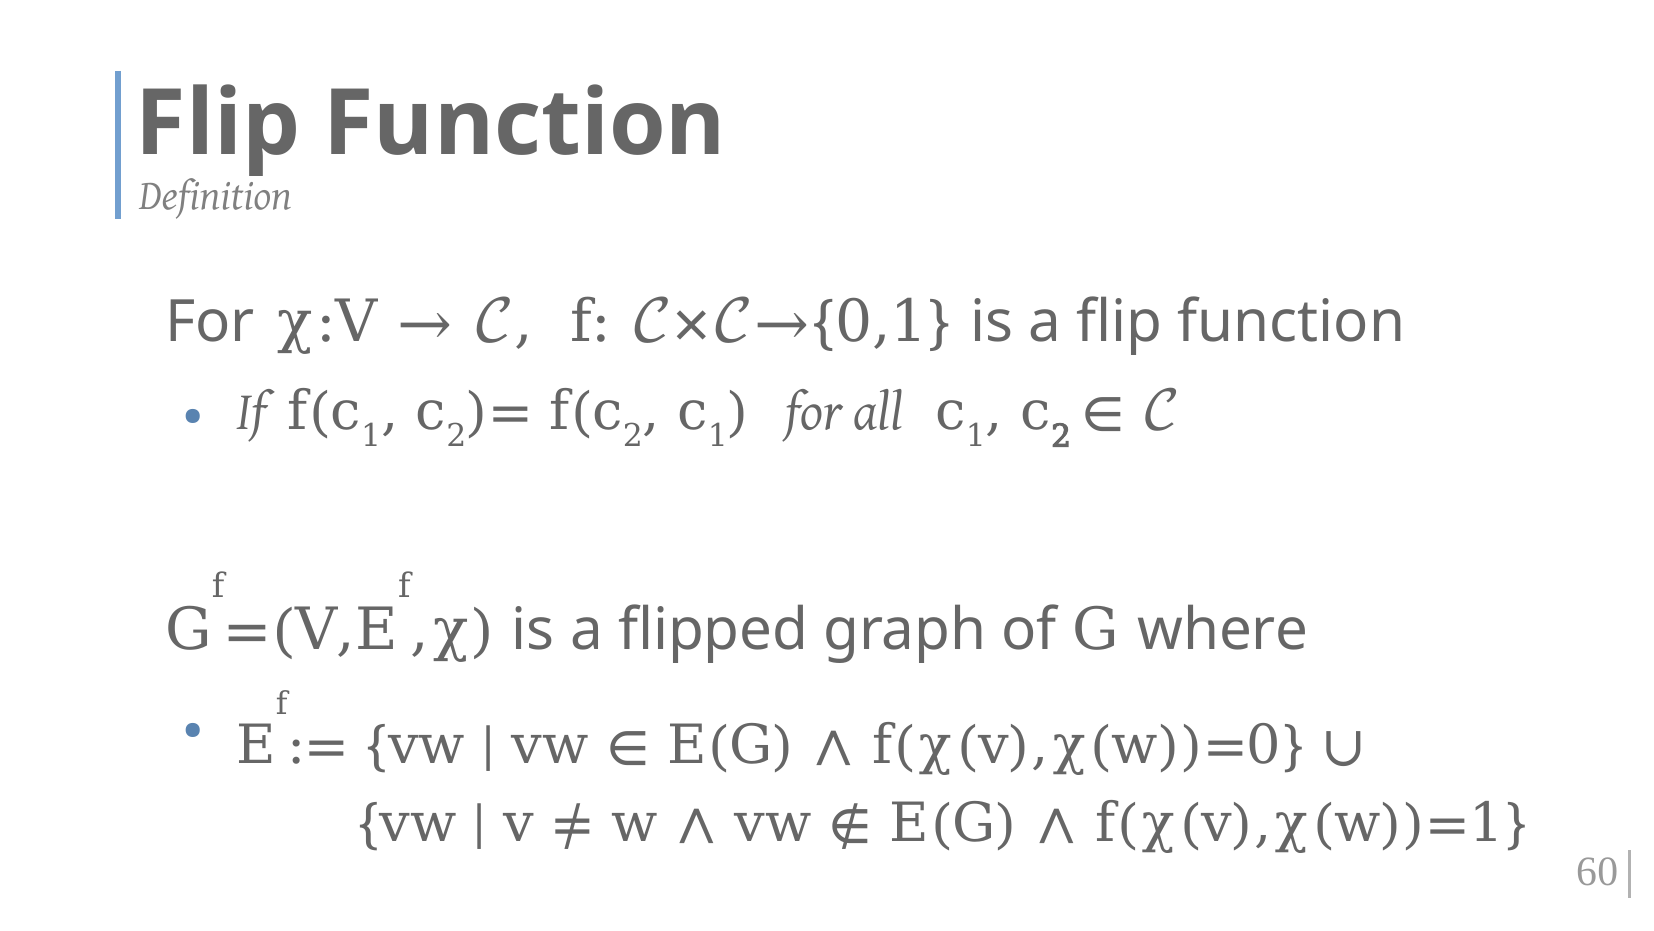

# Flip Function
Definition
For χ:V → 𝒞, f: 𝒞×𝒞→{0,1} is a flip function
If f(c1, c2)= f(c2, c1) for all c1, c2 ∈ 𝒞
Gf=(V,Ef,χ) is a flipped graph of G where
Ef:= {vw | vw ∈ E(G) ∧ f(χ(v),χ(w))=0} ∪
 {vw | v ≠ w ∧ vw ∉ E(G) ∧ f(χ(v),χ(w))=1}
60